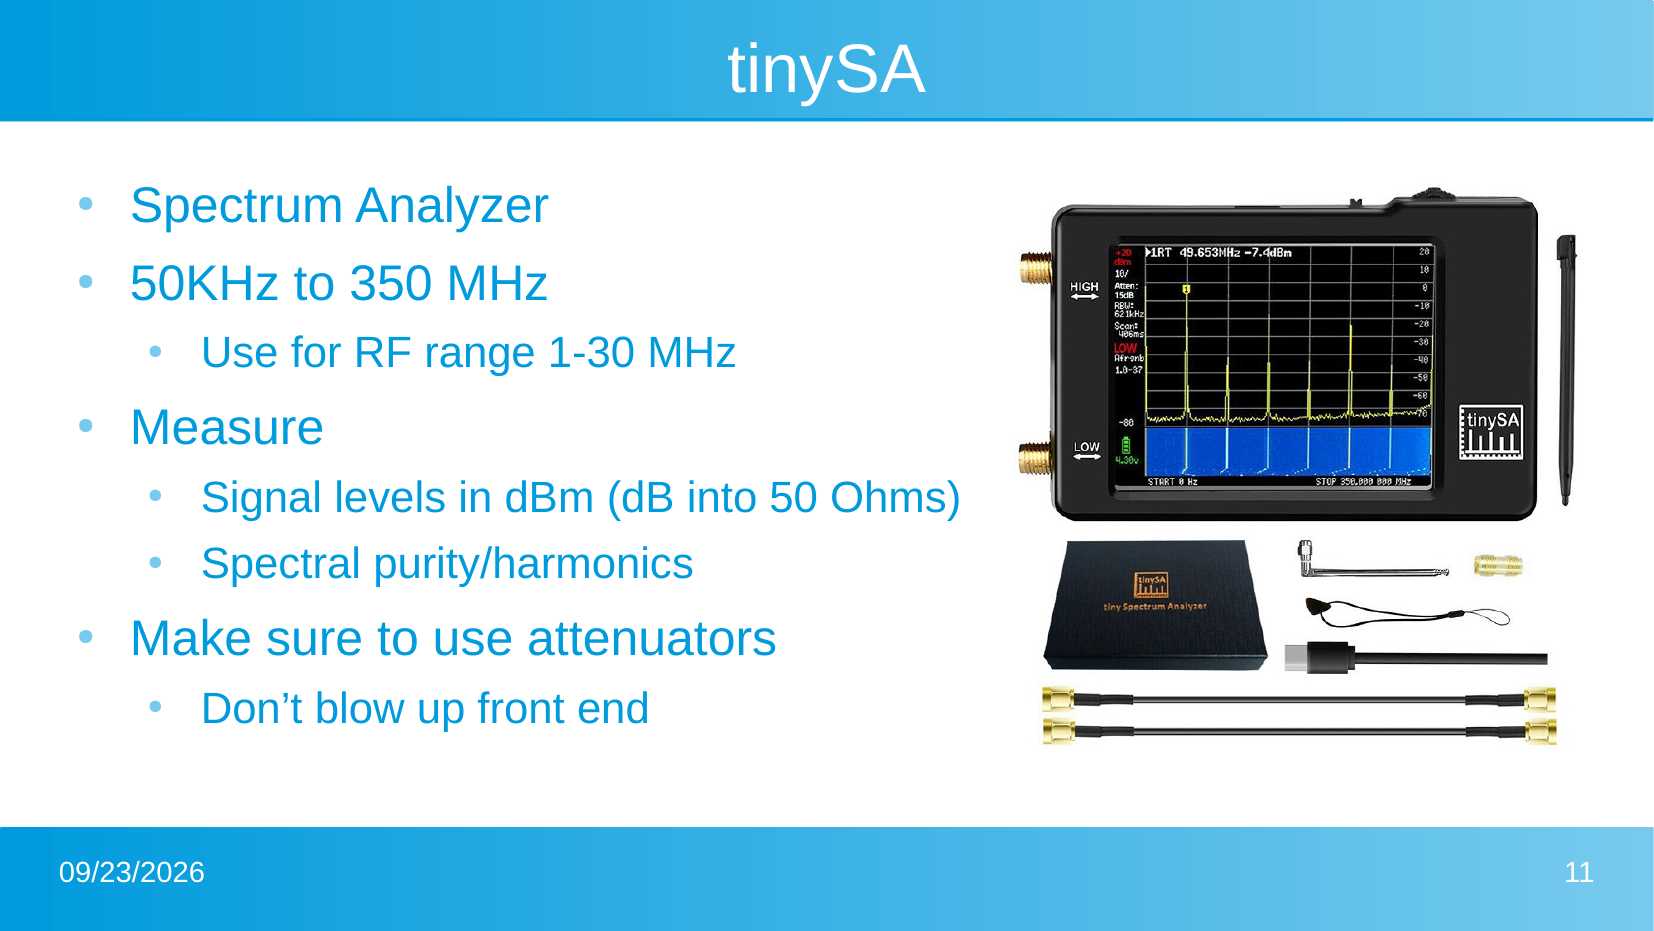

# tinySA
Spectrum Analyzer
50KHz to 350 MHz
Use for RF range 1-30 MHz
Measure
Signal levels in dBm (dB into 50 Ohms)
Spectral purity/harmonics
Make sure to use attenuators
Don’t blow up front end
11